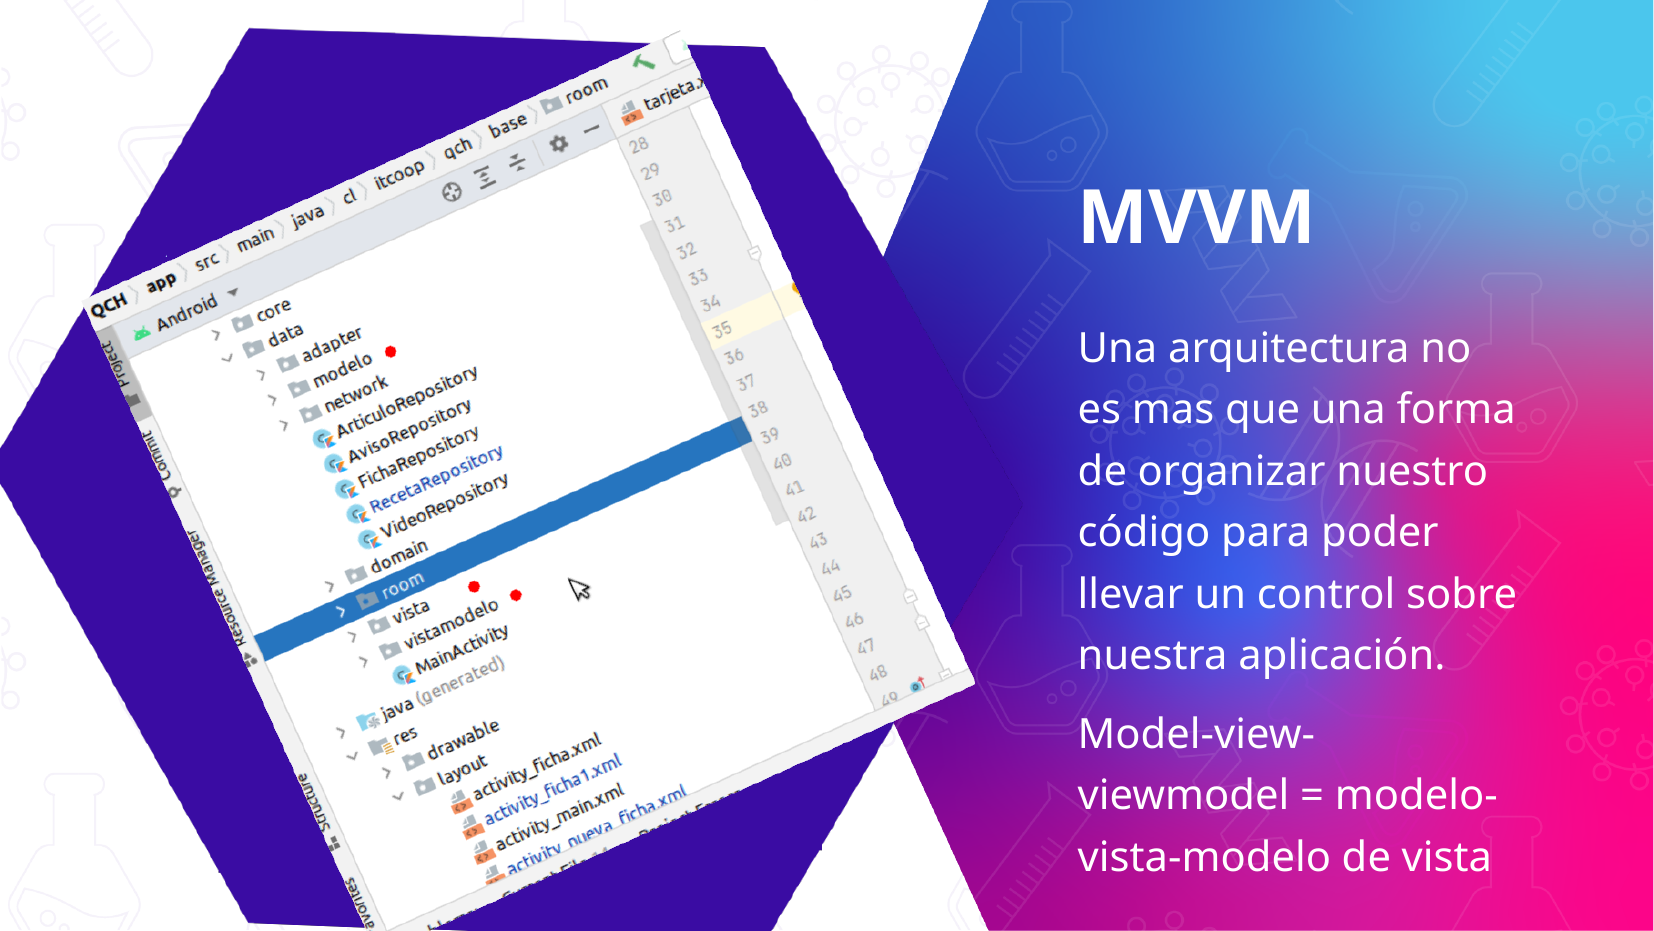

MVVM
Una arquitectura no es mas que una forma de organizar nuestro código para poder llevar un control sobre nuestra aplicación.
Model-view-viewmodel = modelo-vista-modelo de vista